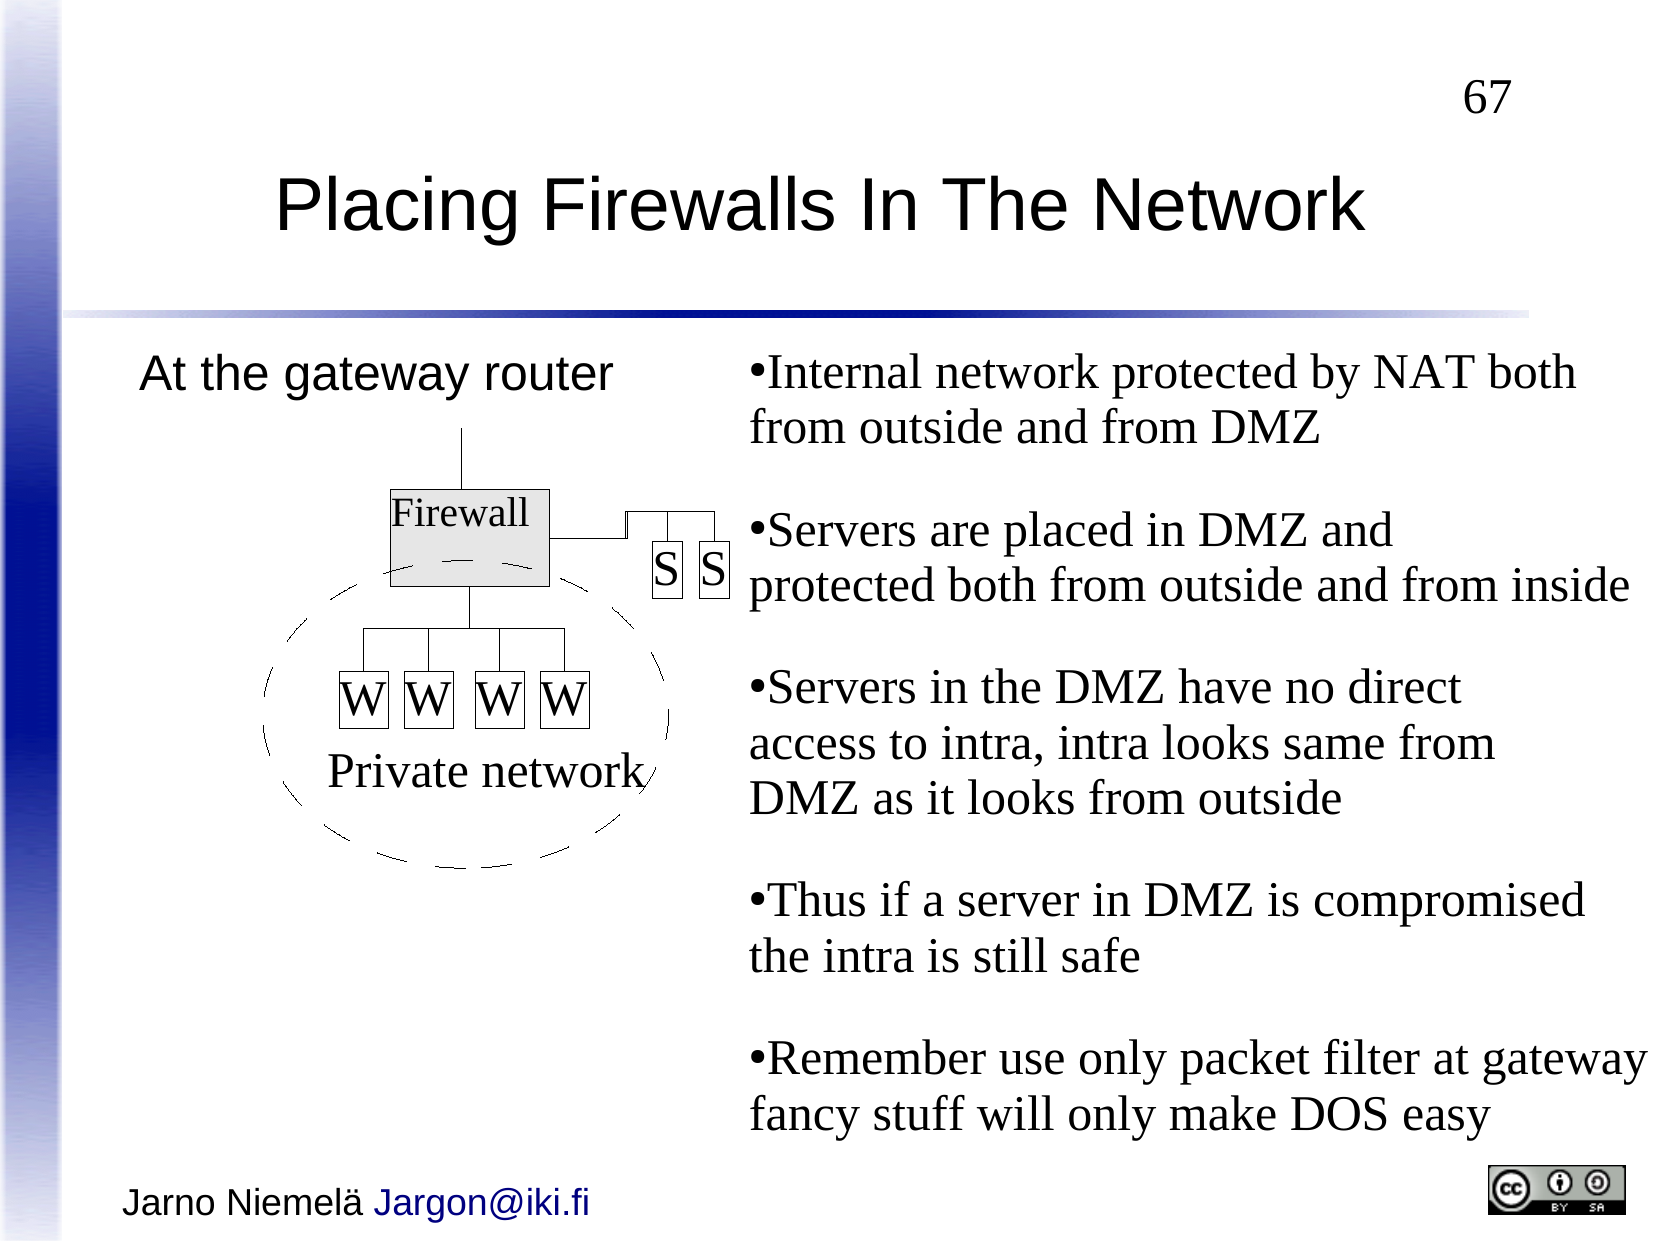

# Placing Firewalls In The Network
Internal network protected by NAT both
from outside and from DMZ
Servers are placed in DMZ and
protected both from outside and from inside
Servers in the DMZ have no direct
access to intra, intra looks same from
DMZ as it looks from outside
Thus if a server in DMZ is compromised
the intra is still safe
Remember use only packet filter at gateway
fancy stuff will only make DOS easy
At the gateway router
Firewall
S
S
W
W
W
W
Private network